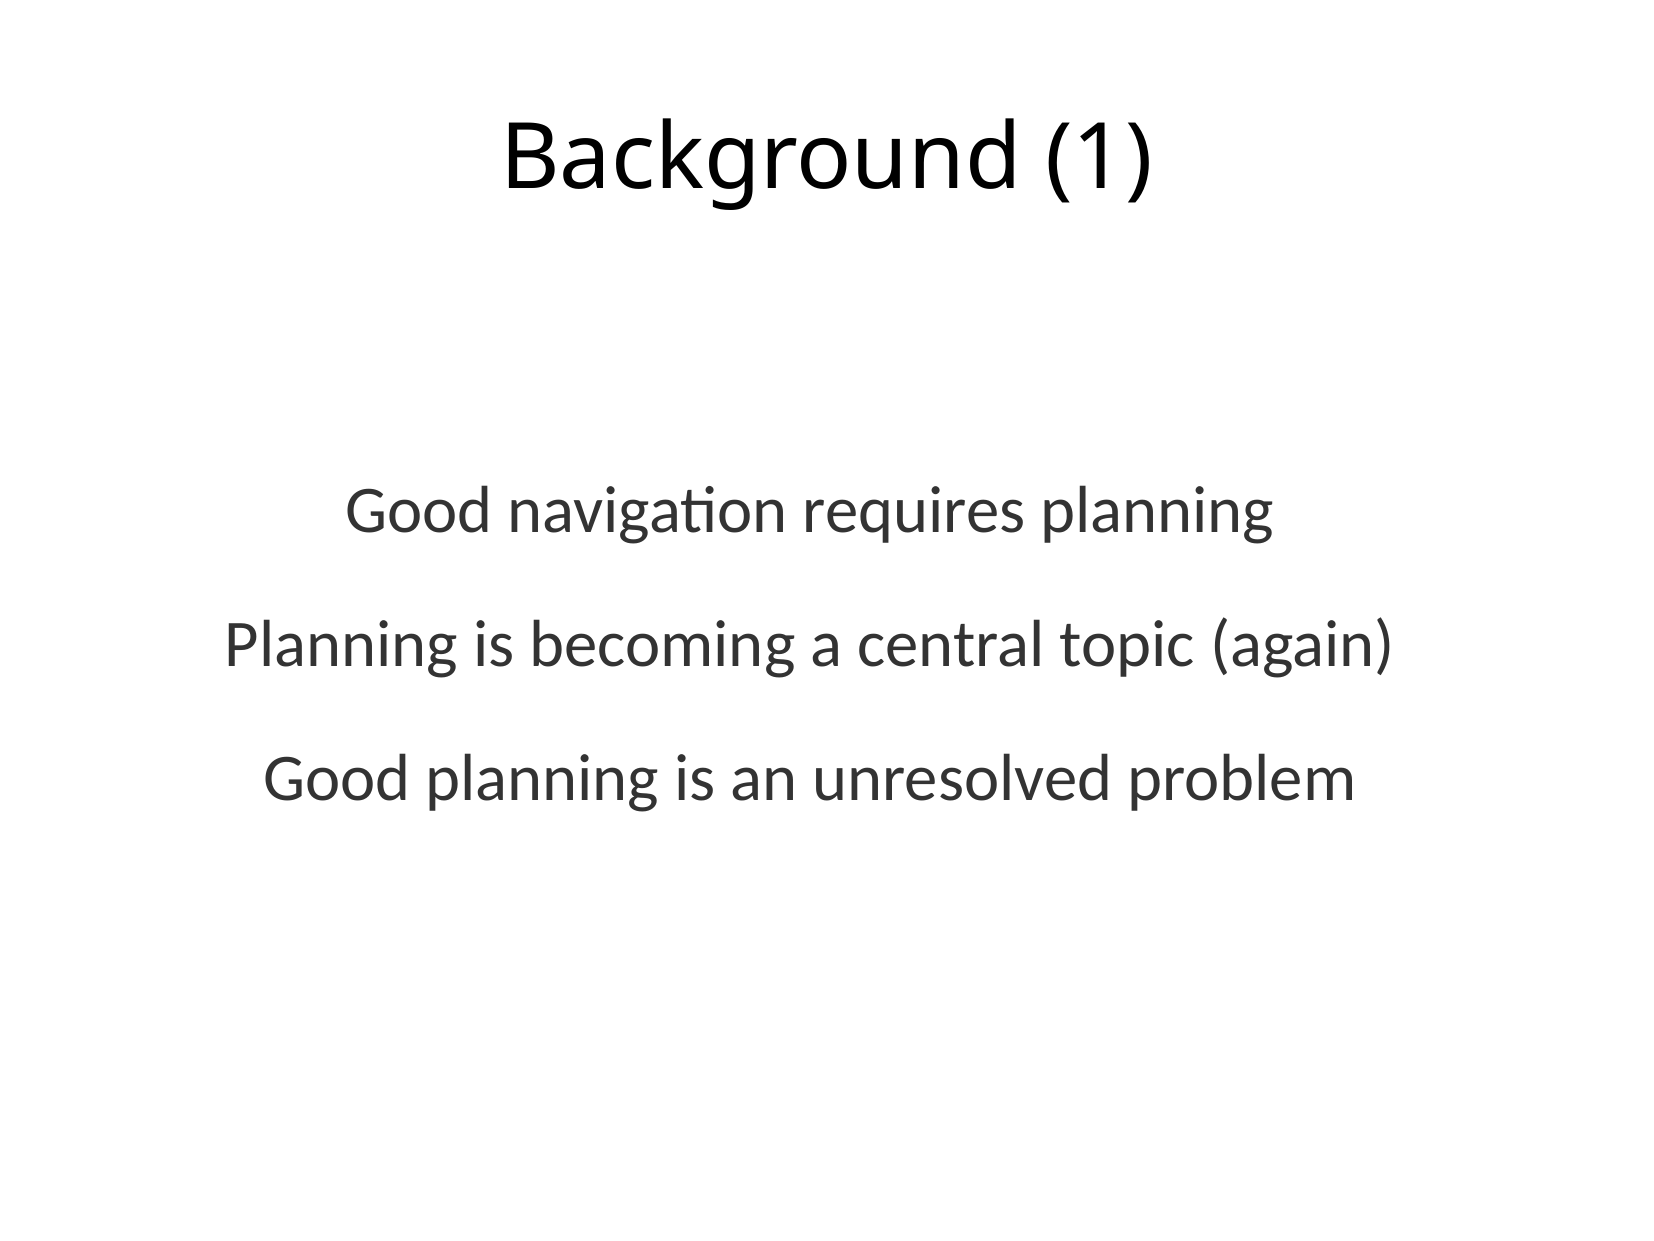

# Background (1)
Good navigation requires planning
Planning is becoming a central topic (again)
Good planning is an unresolved problem